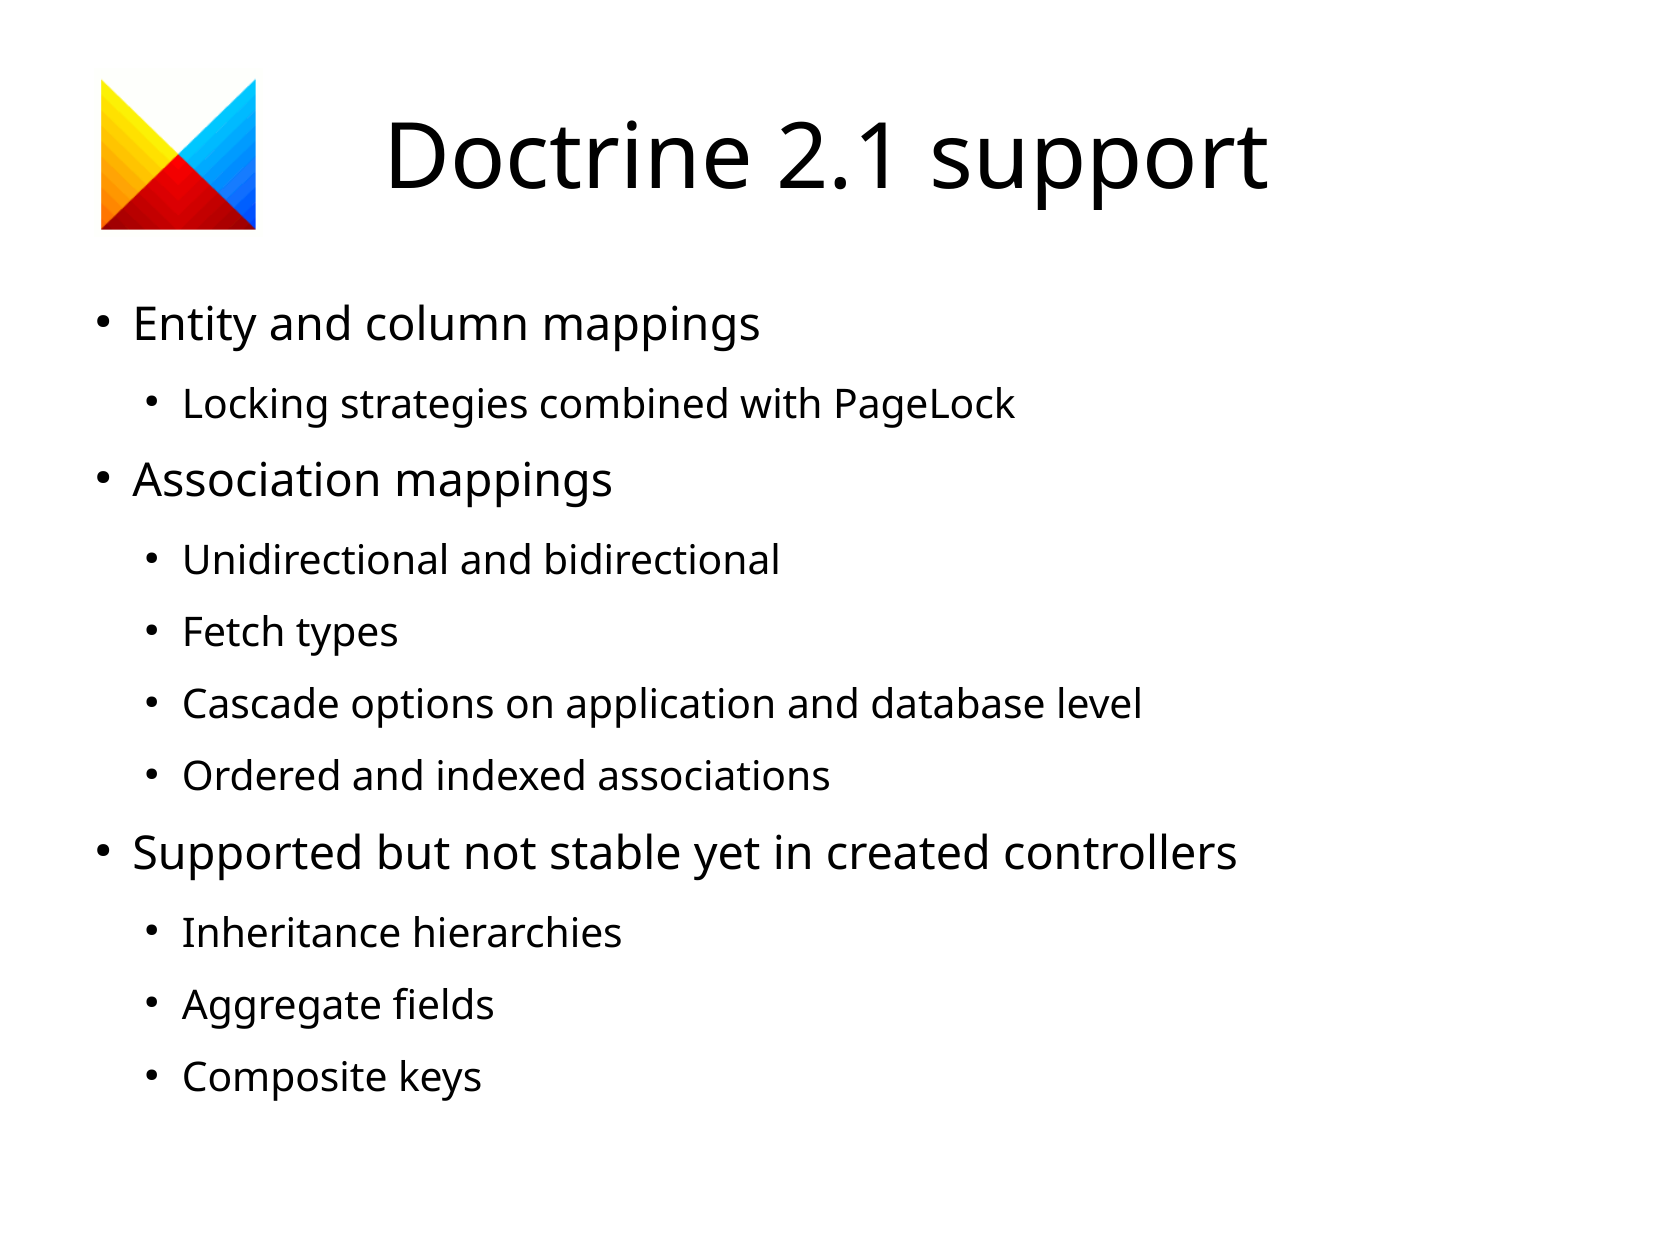

# Doctrine 2.1 support
Entity and column mappings
Locking strategies combined with PageLock
Association mappings
Unidirectional and bidirectional
Fetch types
Cascade options on application and database level
Ordered and indexed associations
Supported but not stable yet in created controllers
Inheritance hierarchies
Aggregate fields
Composite keys